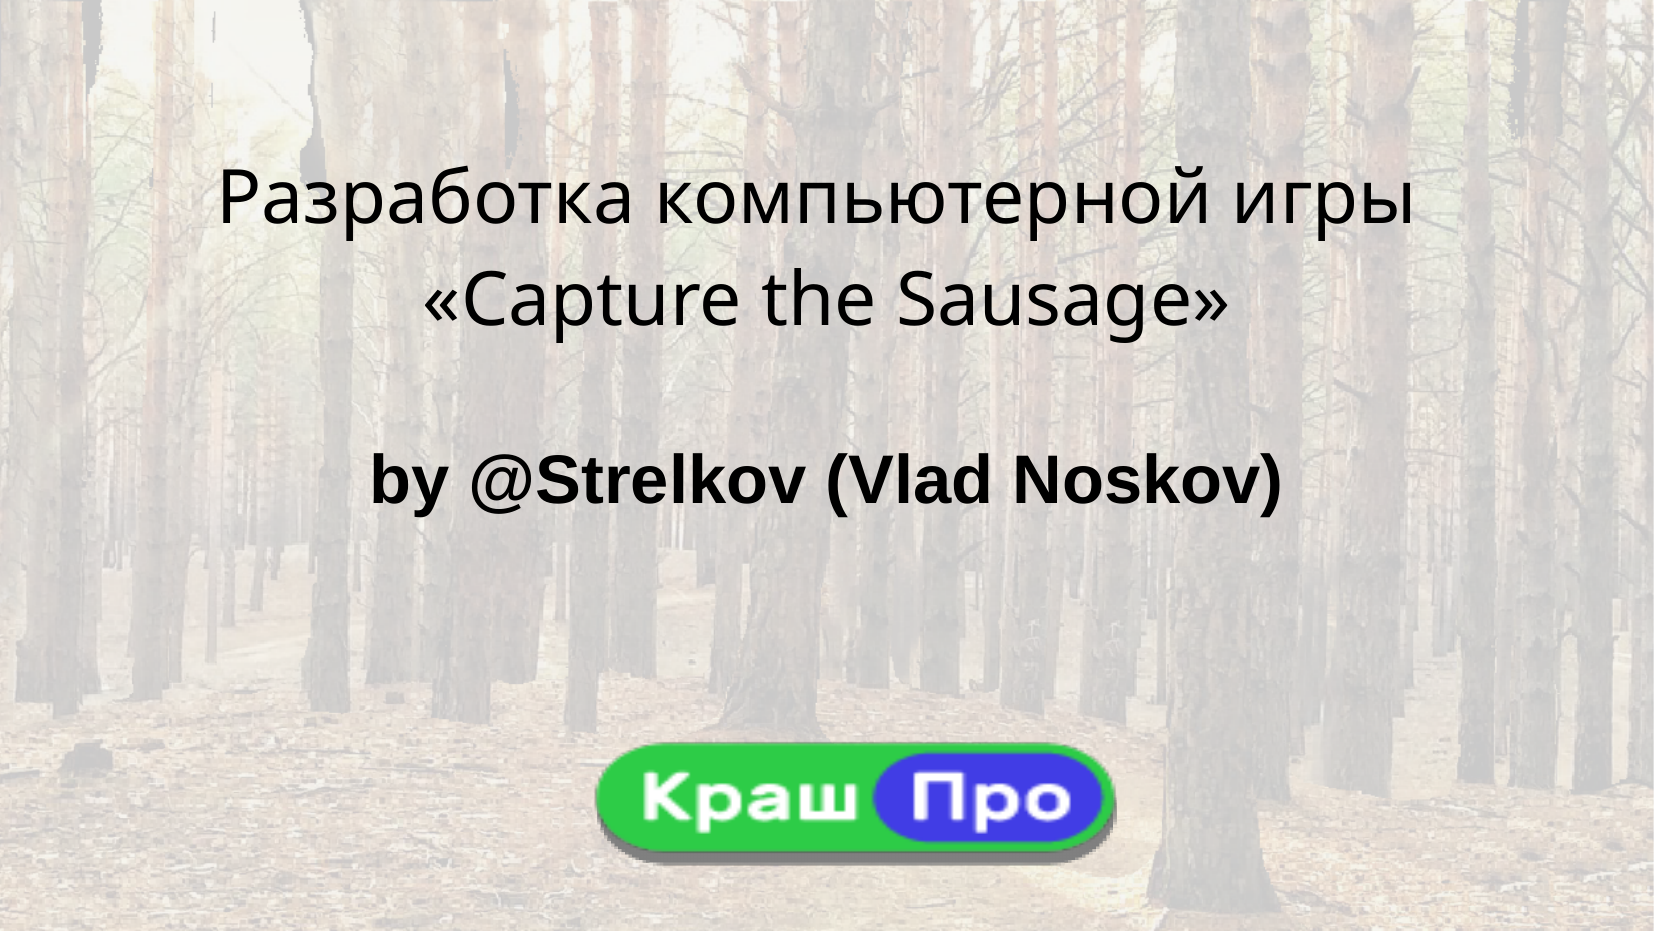

# Разработка компьютерной игры «Capture the Sausage» by @Strelkov (Vlad Noskov)